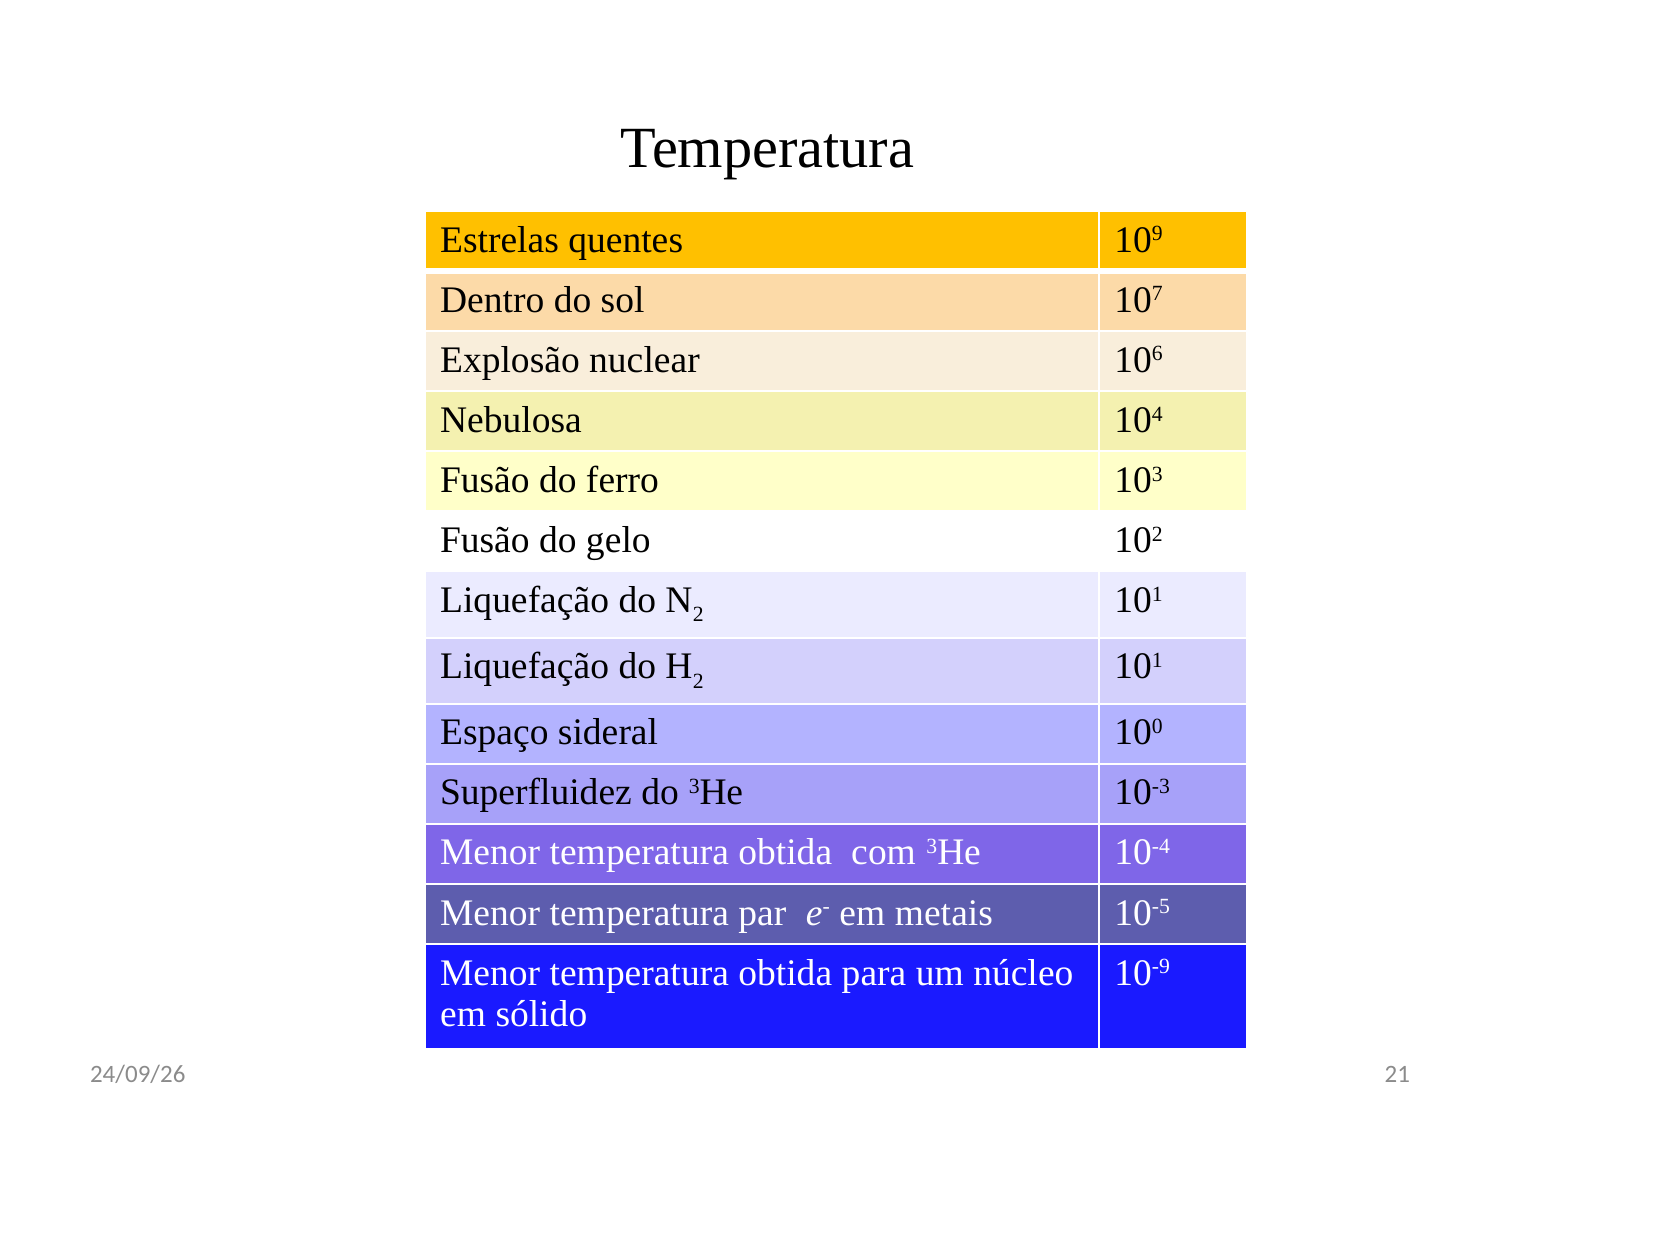

Temperatura
| Estrelas quentes | 109 |
| --- | --- |
| Dentro do sol | 107 |
| Explosão nuclear | 106 |
| Nebulosa | 104 |
| Fusão do ferro | 103 |
| Fusão do gelo | 102 |
| Liquefação do N2 | 101 |
| Liquefação do H2 | 101 |
| Espaço sideral | 100 |
| Superfluidez do 3He | 10-3 |
| Menor temperatura obtida com 3He | 10-4 |
| Menor temperatura par e- em metais | 10-5 |
| Menor temperatura obtida para um núcleo em sólido | 10-9 |